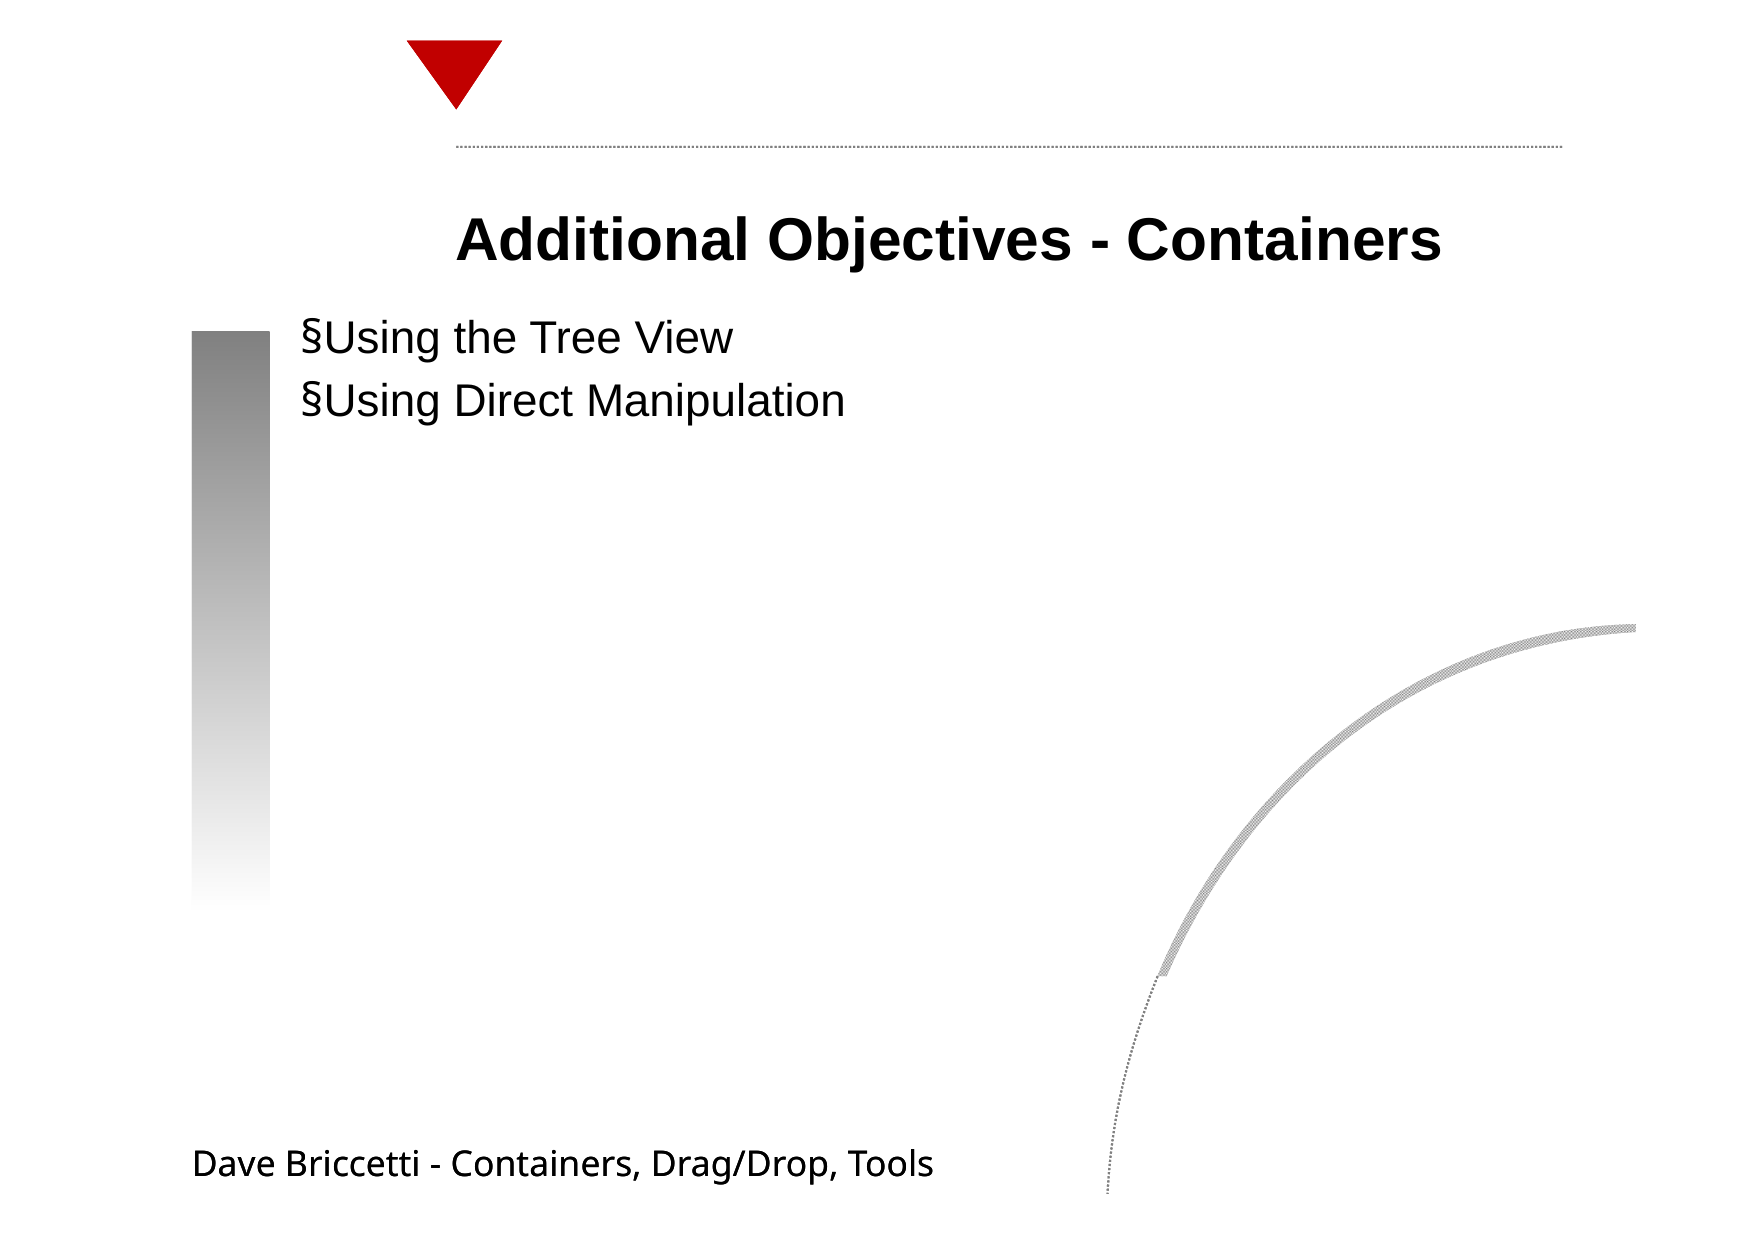

Additional Objectives - Containers
Using the Tree View
Using Direct Manipulation
Dave Briccetti - Containers, Drag/Drop, Tools